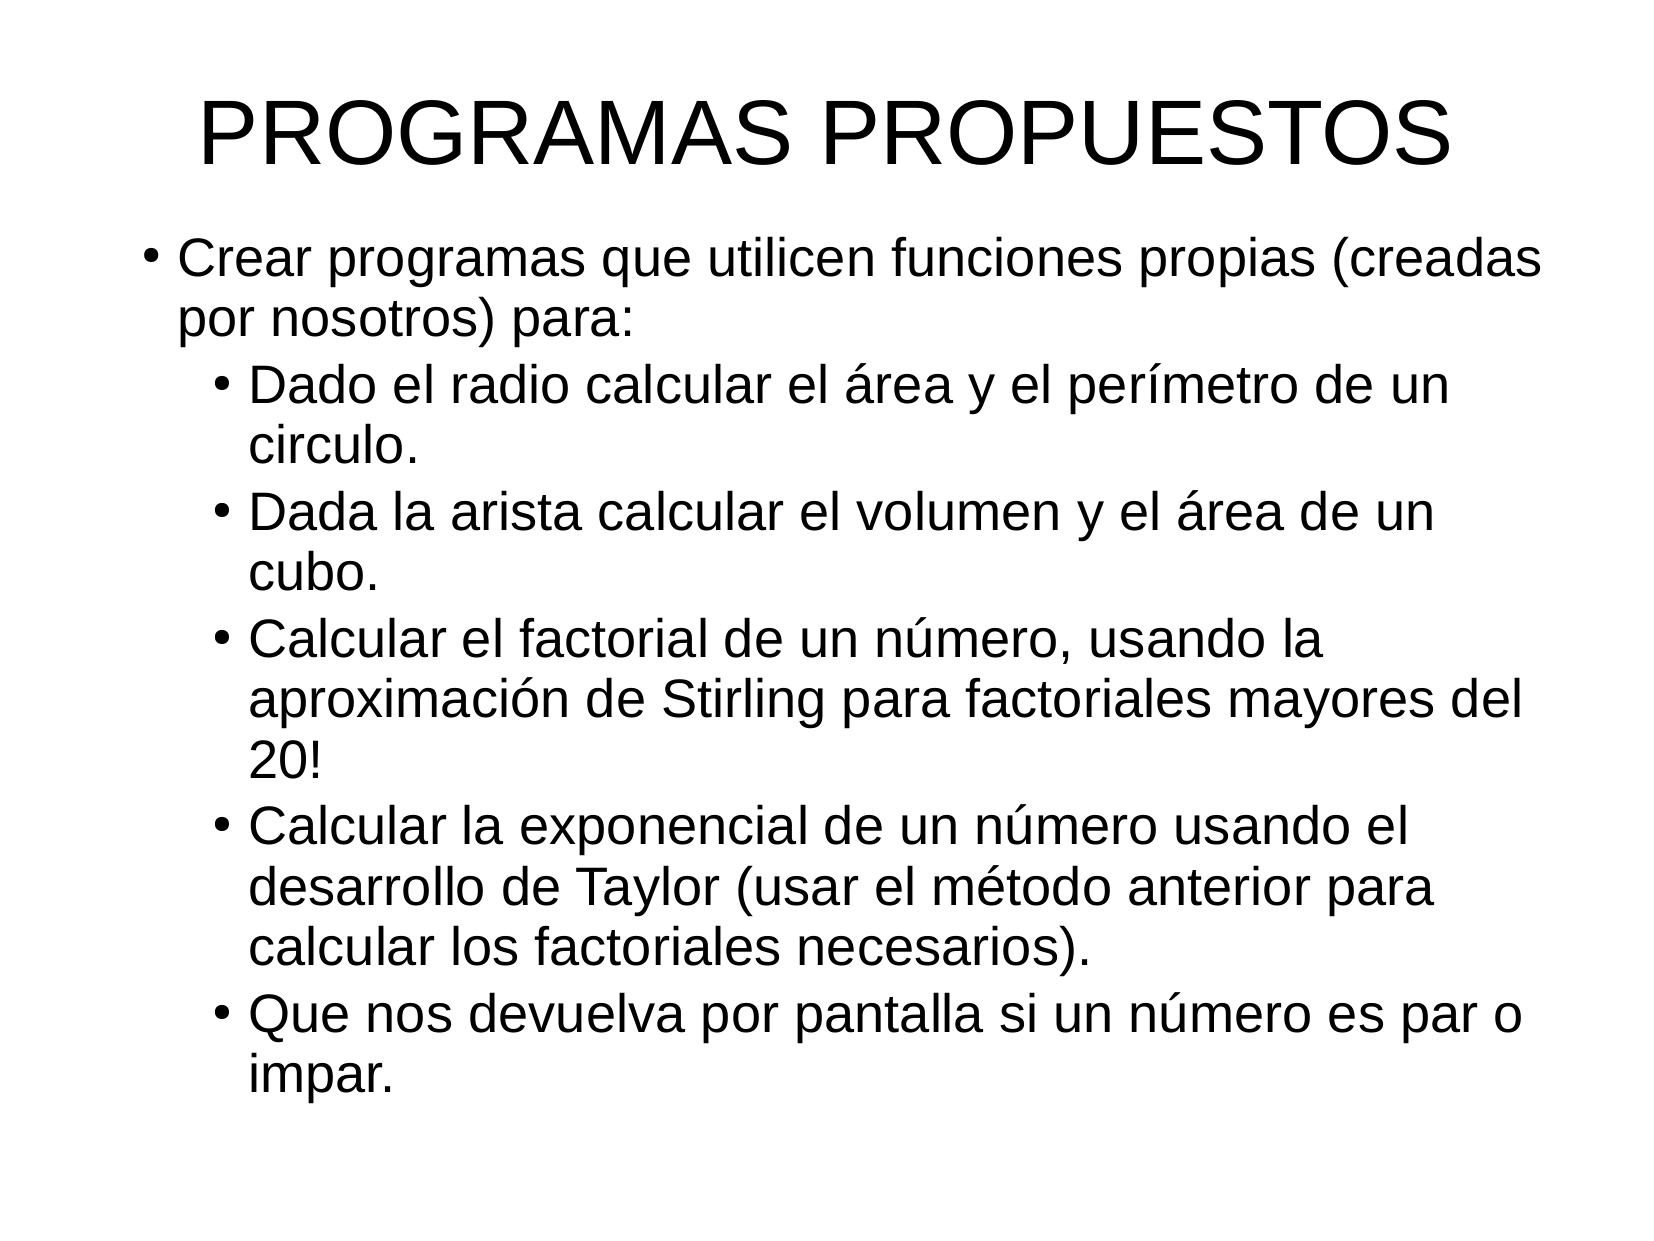

# PROGRAMAS PROPUESTOS
Crear programas que utilicen funciones propias (creadas por nosotros) para:
Dado el radio calcular el área y el perímetro de un circulo.
Dada la arista calcular el volumen y el área de un cubo.
Calcular el factorial de un número, usando la aproximación de Stirling para factoriales mayores del 20!
Calcular la exponencial de un número usando el desarrollo de Taylor (usar el método anterior para calcular los factoriales necesarios).
Que nos devuelva por pantalla si un número es par o impar.